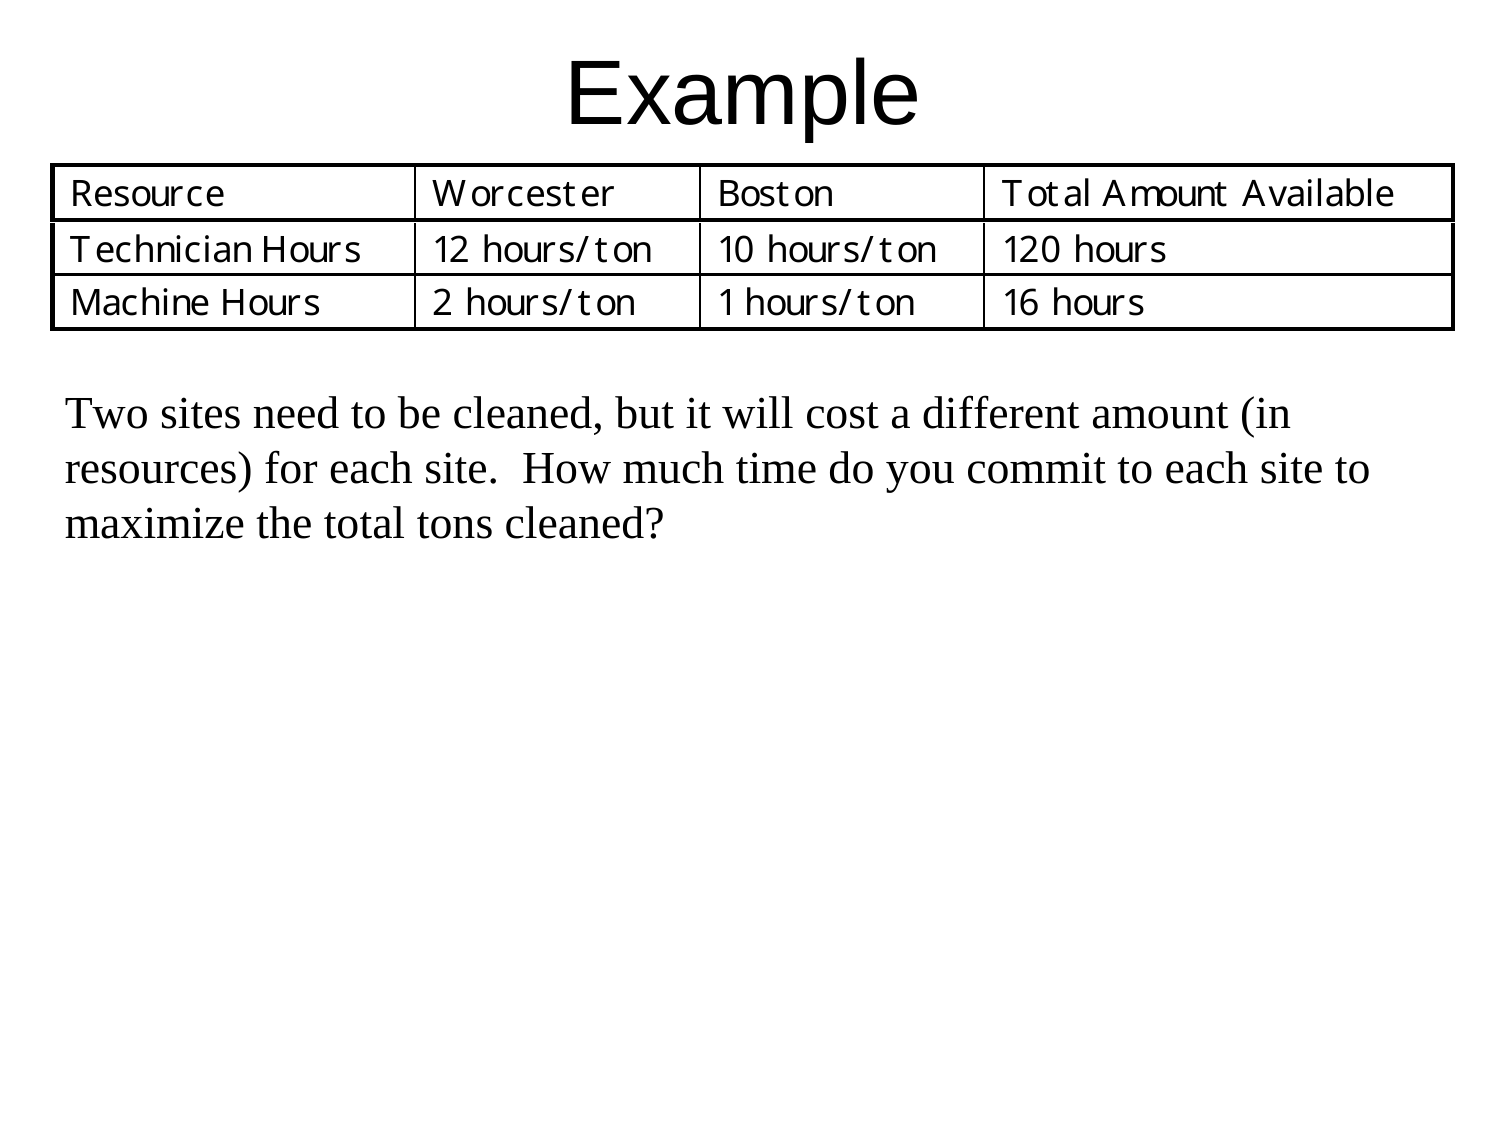

Example
Two sites need to be cleaned, but it will cost a different amount (in resources) for each site. How much time do you commit to each site to maximize the total tons cleaned?